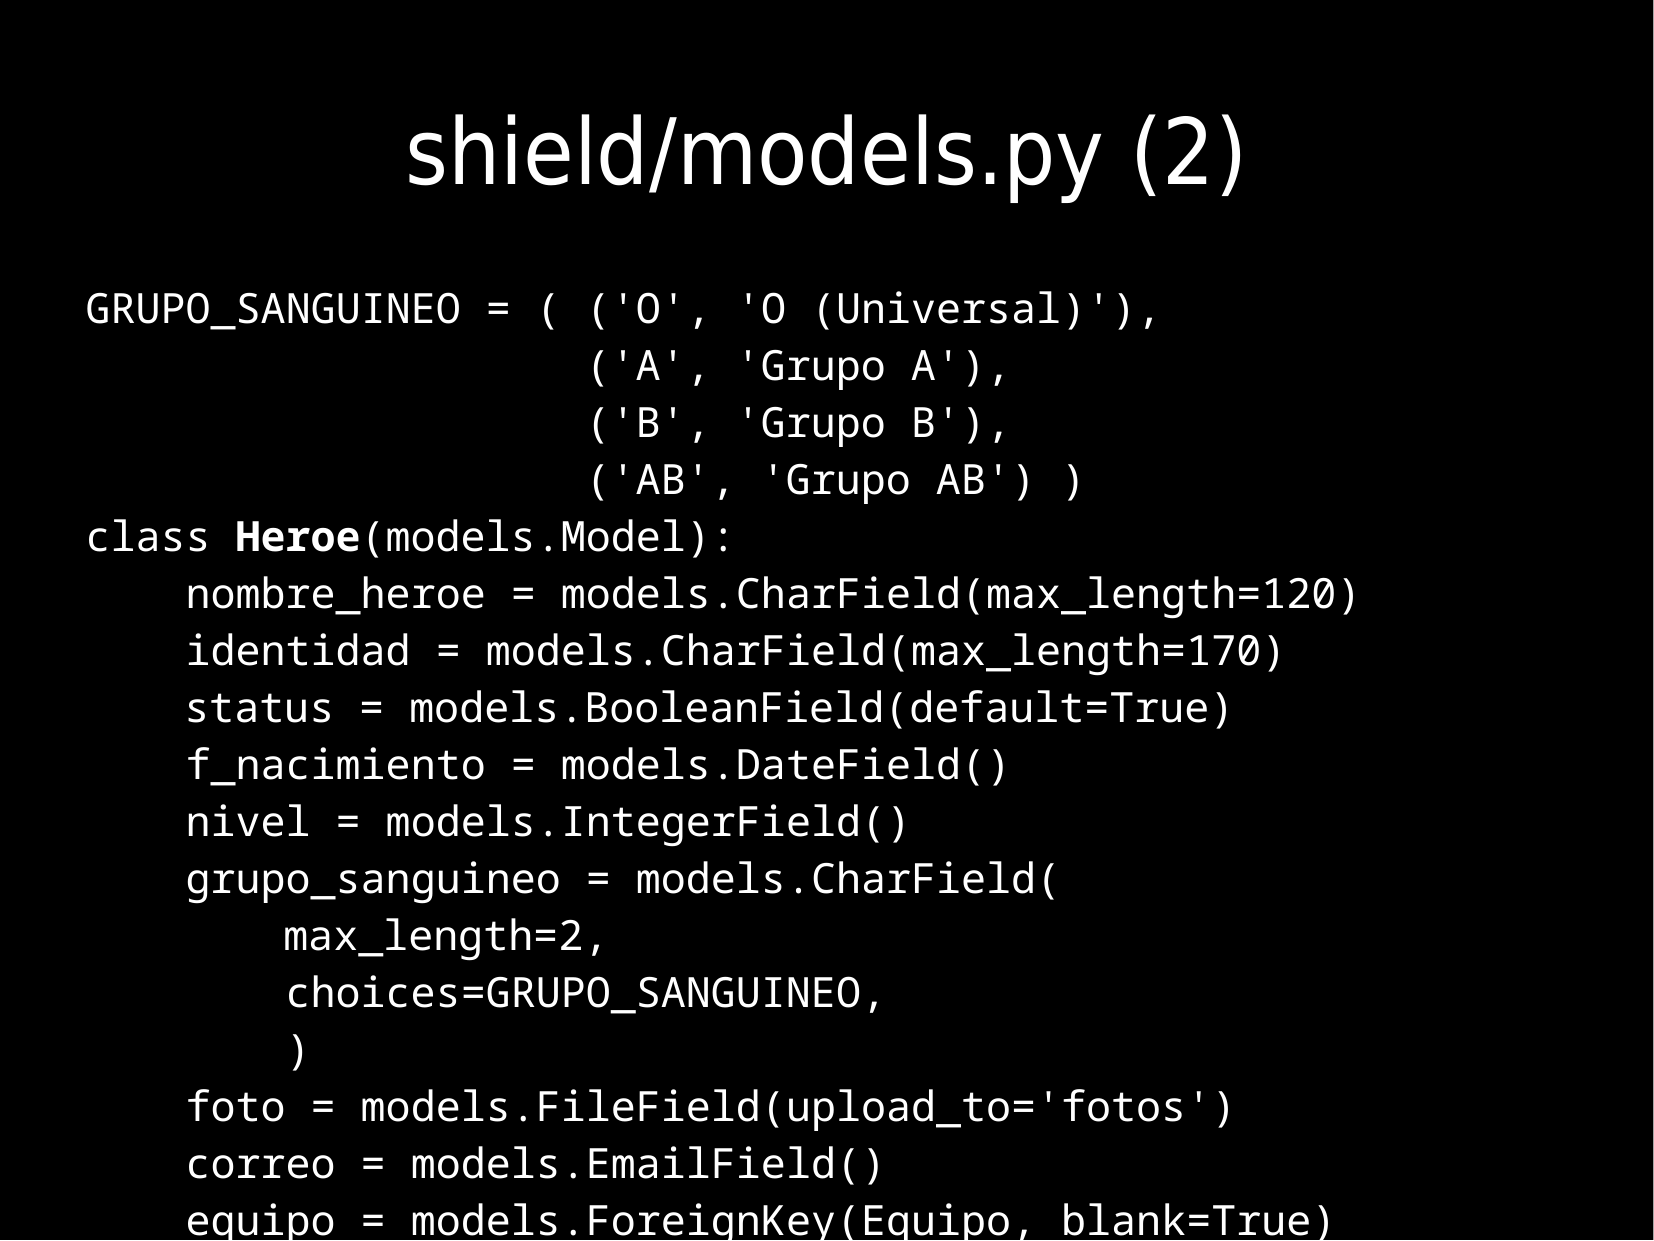

# shield/models.py (2)
GRUPO_SANGUINEO = ( ('O', 'O (Universal)'),
 ('A', 'Grupo A'),
 ('B', 'Grupo B'),
 ('AB', 'Grupo AB') )
class Heroe(models.Model):
 nombre_heroe = models.CharField(max_length=120)
 identidad = models.CharField(max_length=170)
	 status = models.BooleanField(default=True)
 f_nacimiento = models.DateField()
 nivel = models.IntegerField()
 grupo_sanguineo = models.CharField(
		 max_length=2,
 choices=GRUPO_SANGUINEO,
 )
 foto = models.FileField(upload_to='fotos')
 correo = models.EmailField()
 equipo = models.ForeignKey(Equipo, blank=True)
 poderes = models.ManyToManyField(Poder)